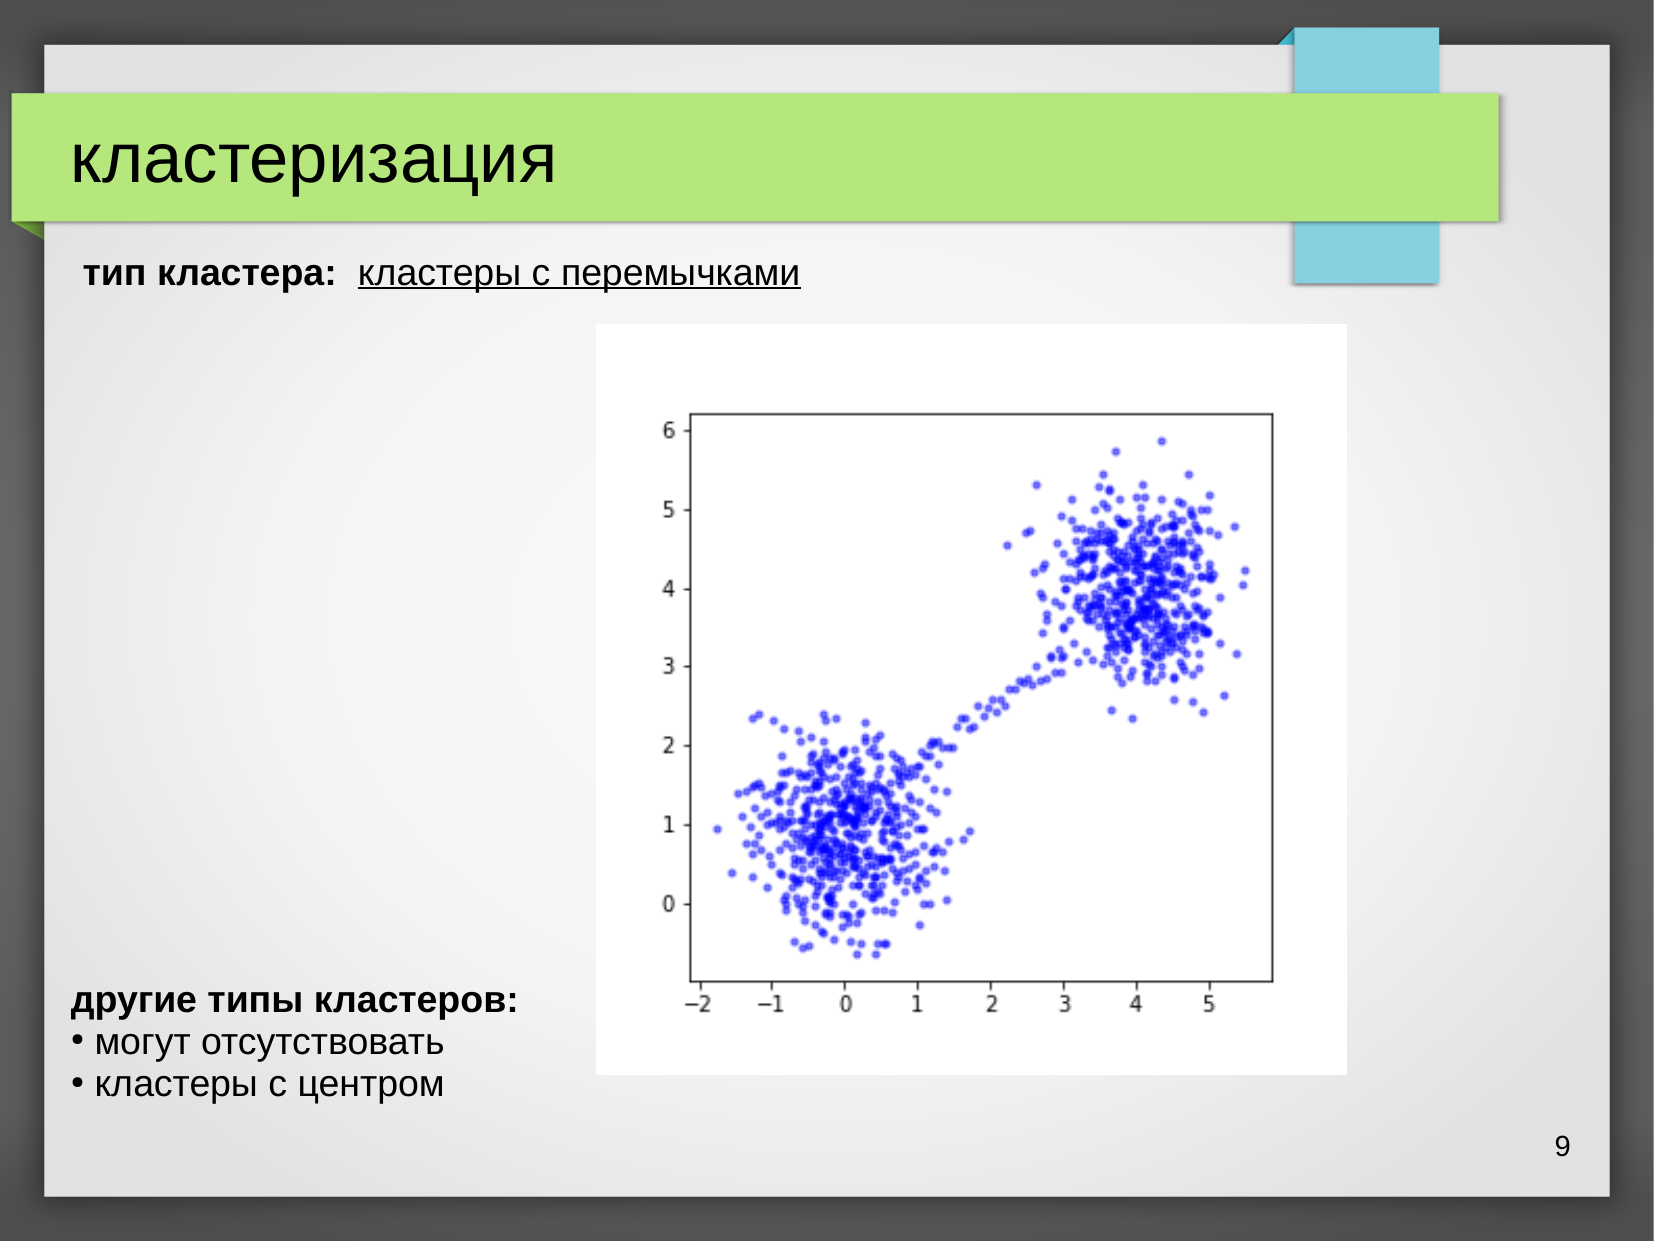

# кластеризация
тип кластера: кластеры с перемычками
другие типы кластеров:
 могут отсутствовать
 кластеры с центром
9